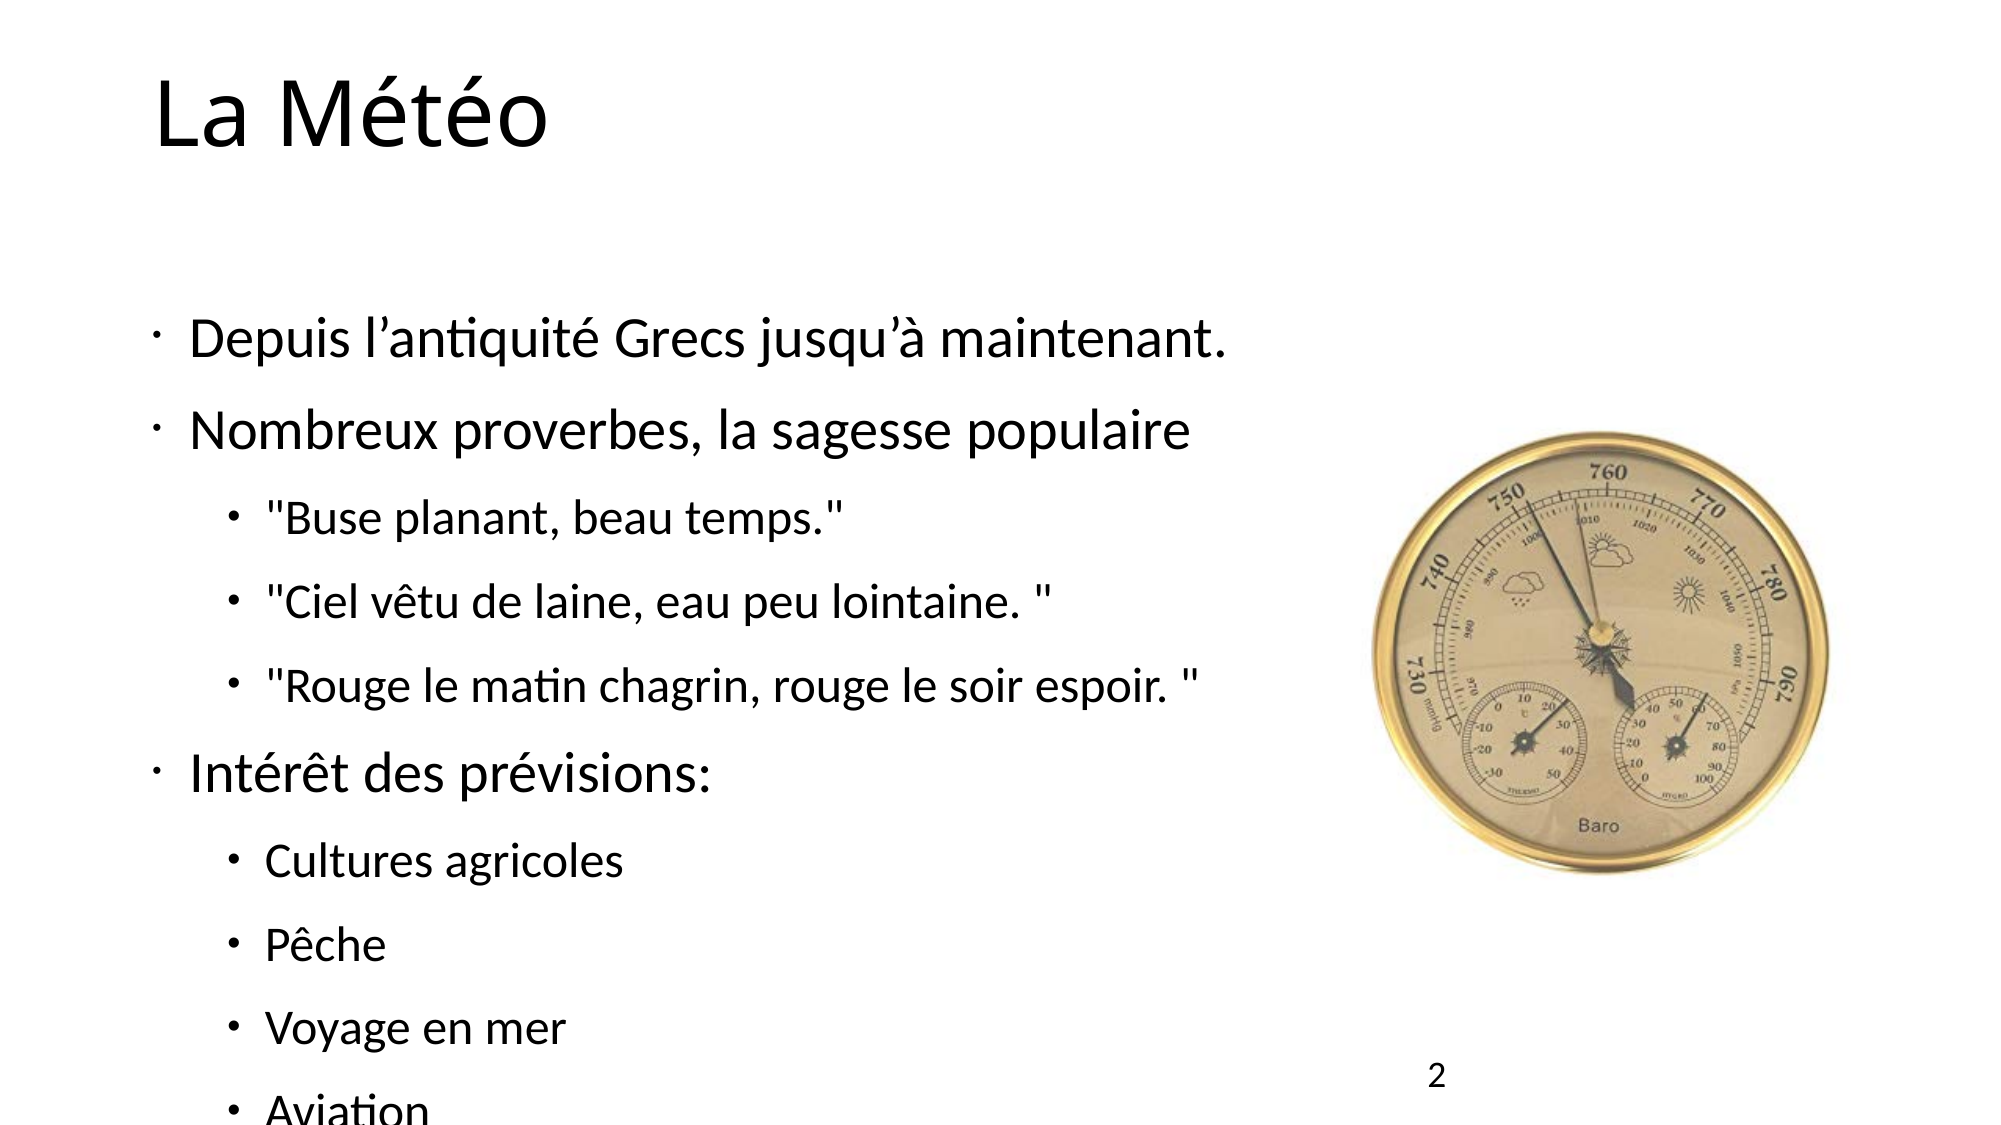

# La Météo
Depuis l’antiquité Grecs jusqu’à maintenant.
Nombreux proverbes, la sagesse populaire
"Buse planant, beau temps."
"Ciel vêtu de laine, eau peu lointaine. "
"Rouge le matin chagrin, rouge le soir espoir. "
Intérêt des prévisions:
Cultures agricoles
Pêche
Voyage en mer
Aviation